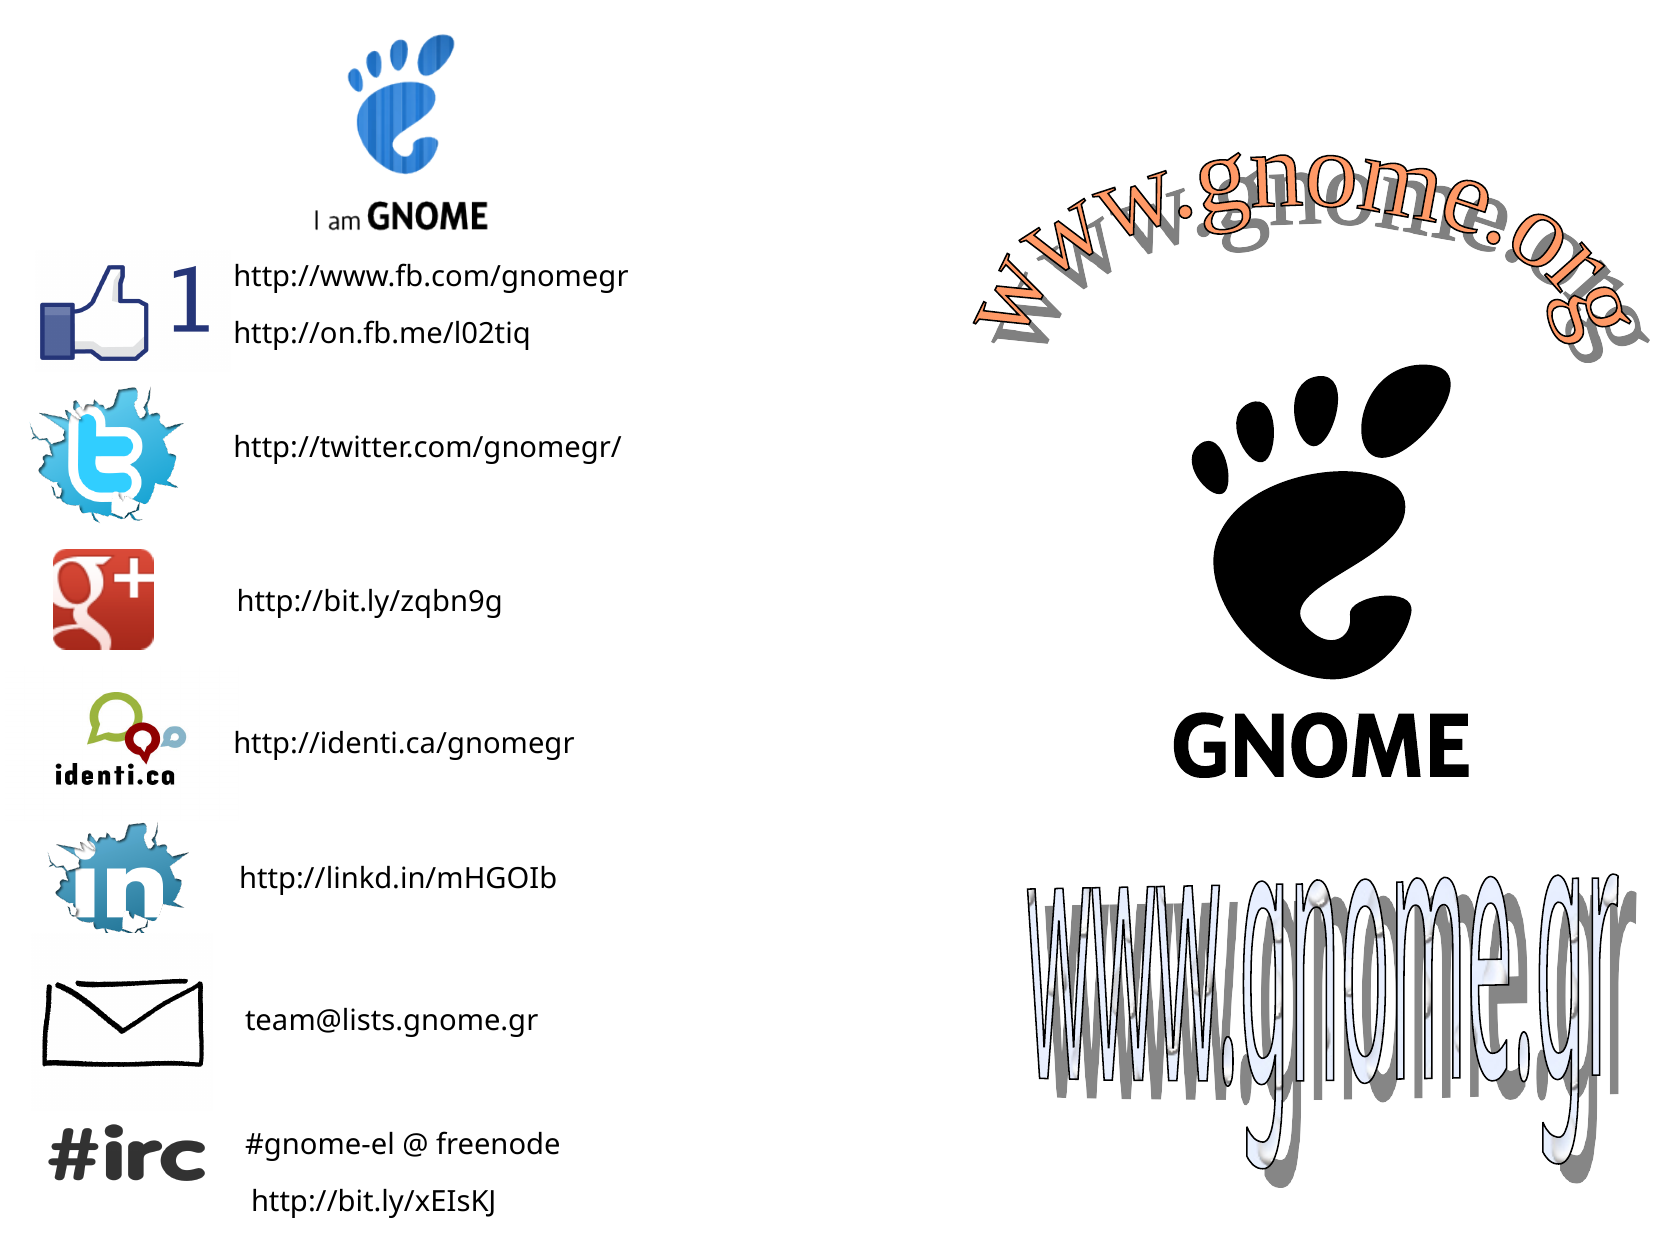

www.gnome.org
http://www.fb.com/gnomegr
http://on.fb.me/l02tiq
http://twitter.com/gnomegr/
http://bit.ly/zqbn9g
http://identi.ca/gnomegr
http://linkd.in/mHGOIb
www.gnome.gr
team@lists.gnome.gr
#gnome-el @ freenode
http://bit.ly/xEIsKJ